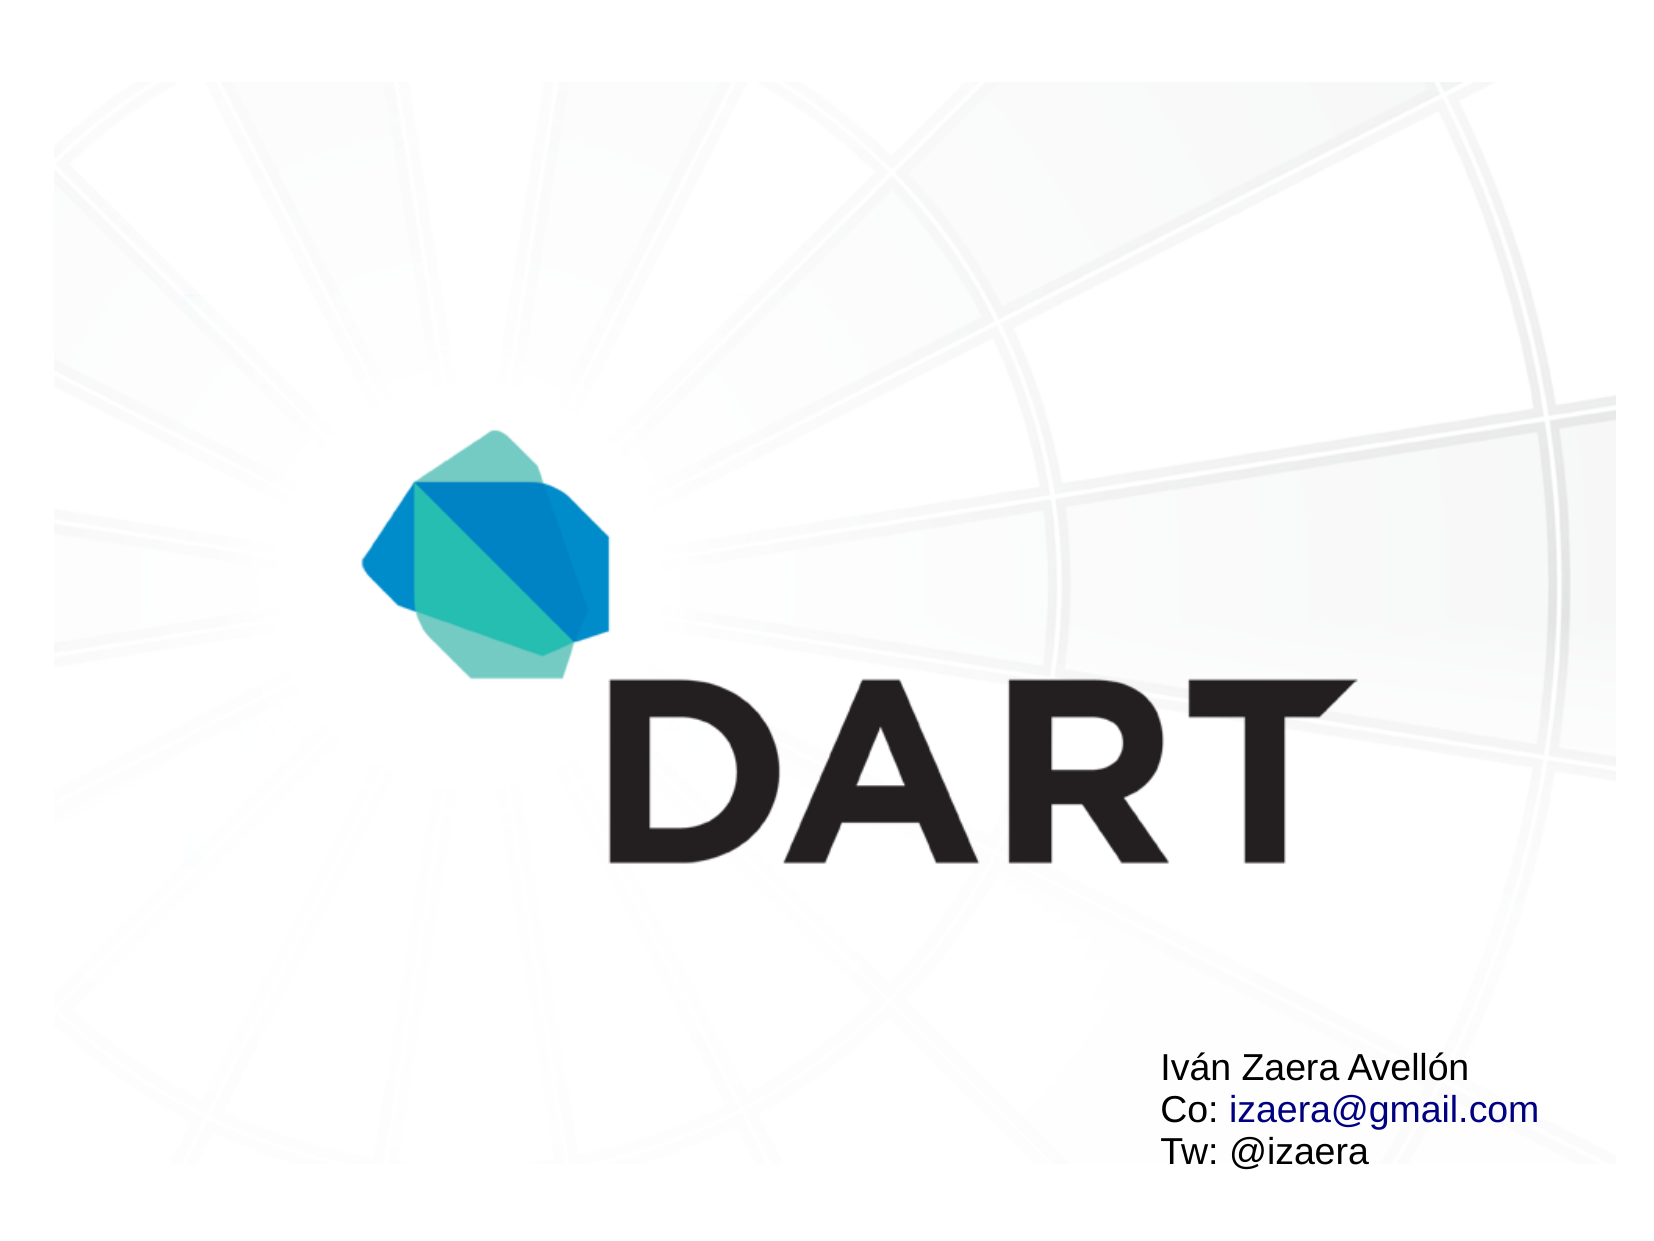

# Dart
Iván Zaera Avellón
Co: izaera@gmail.com
Tw: @izaera